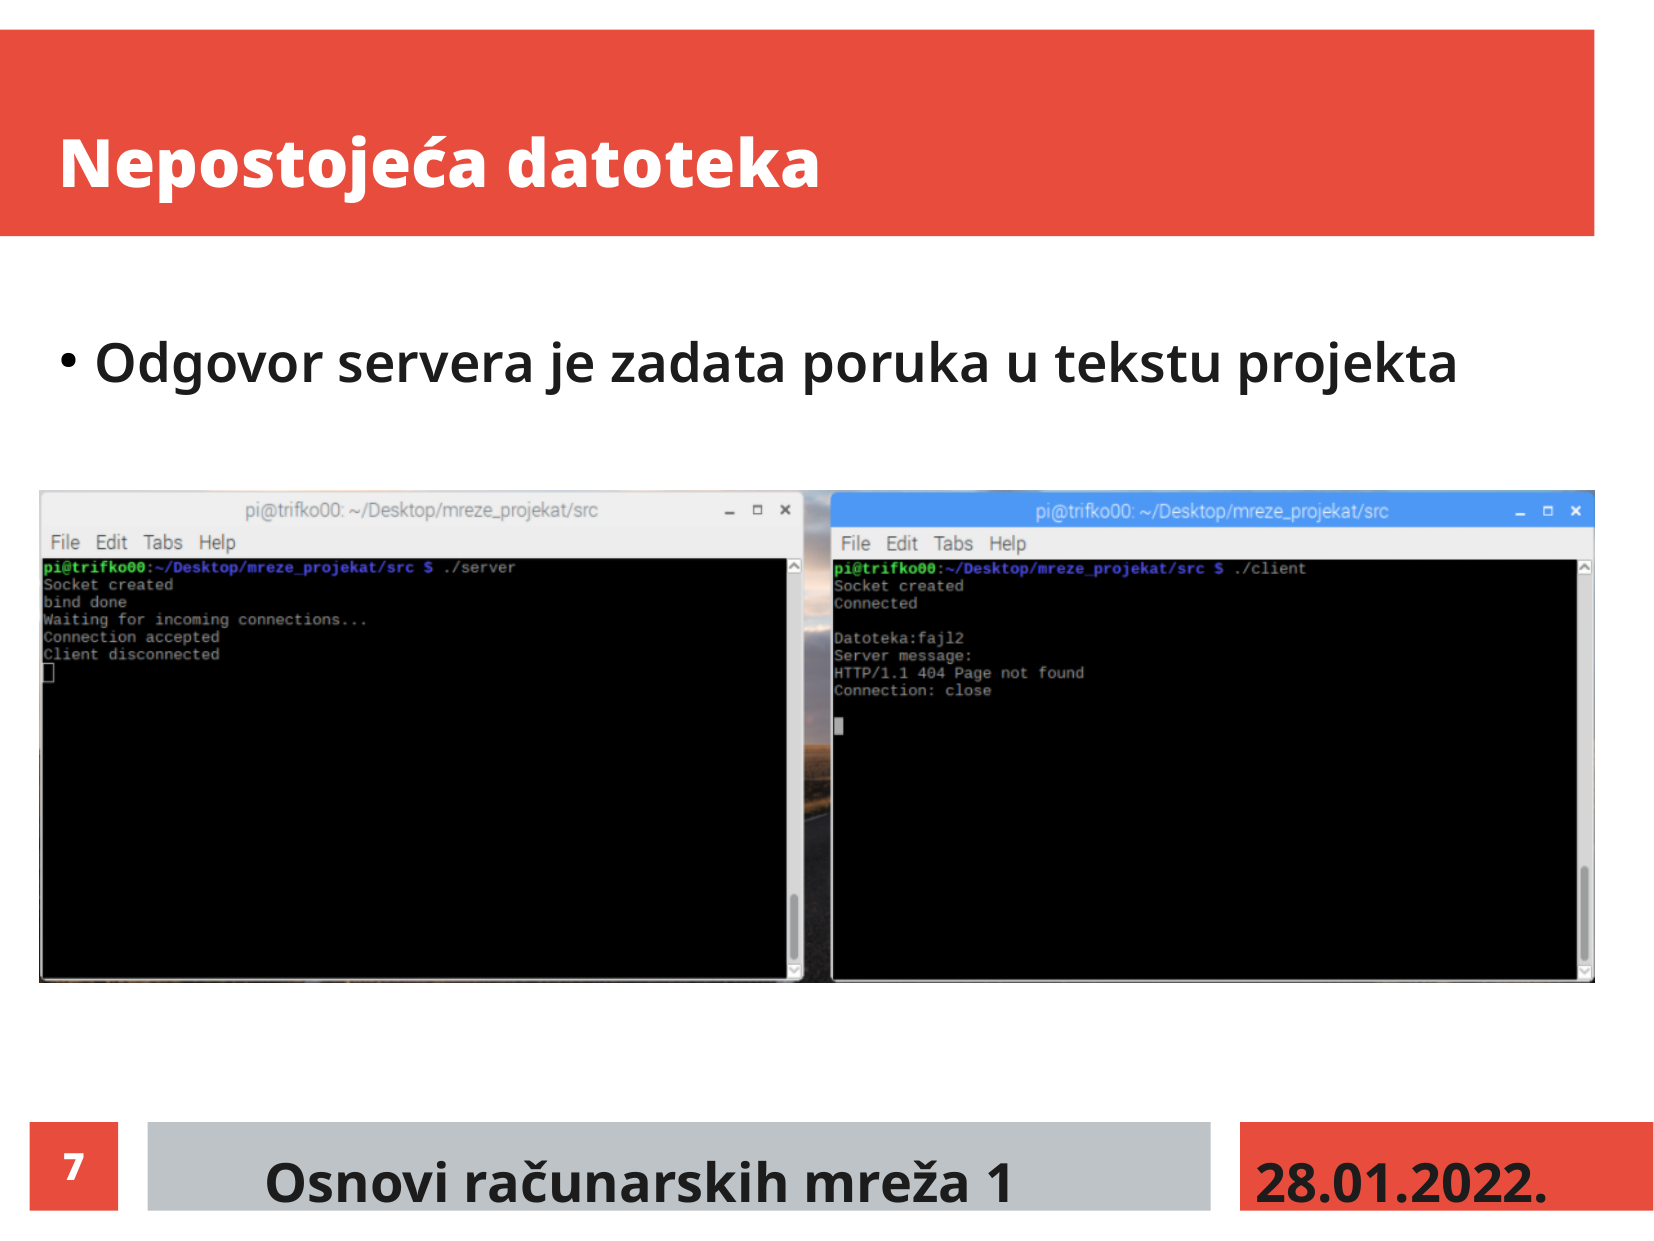

# Nepostojeća datoteka
Odgovor servera je zadata poruka u tekstu projekta
7
Osnovi računarskih mreža 1
28.01.2022.